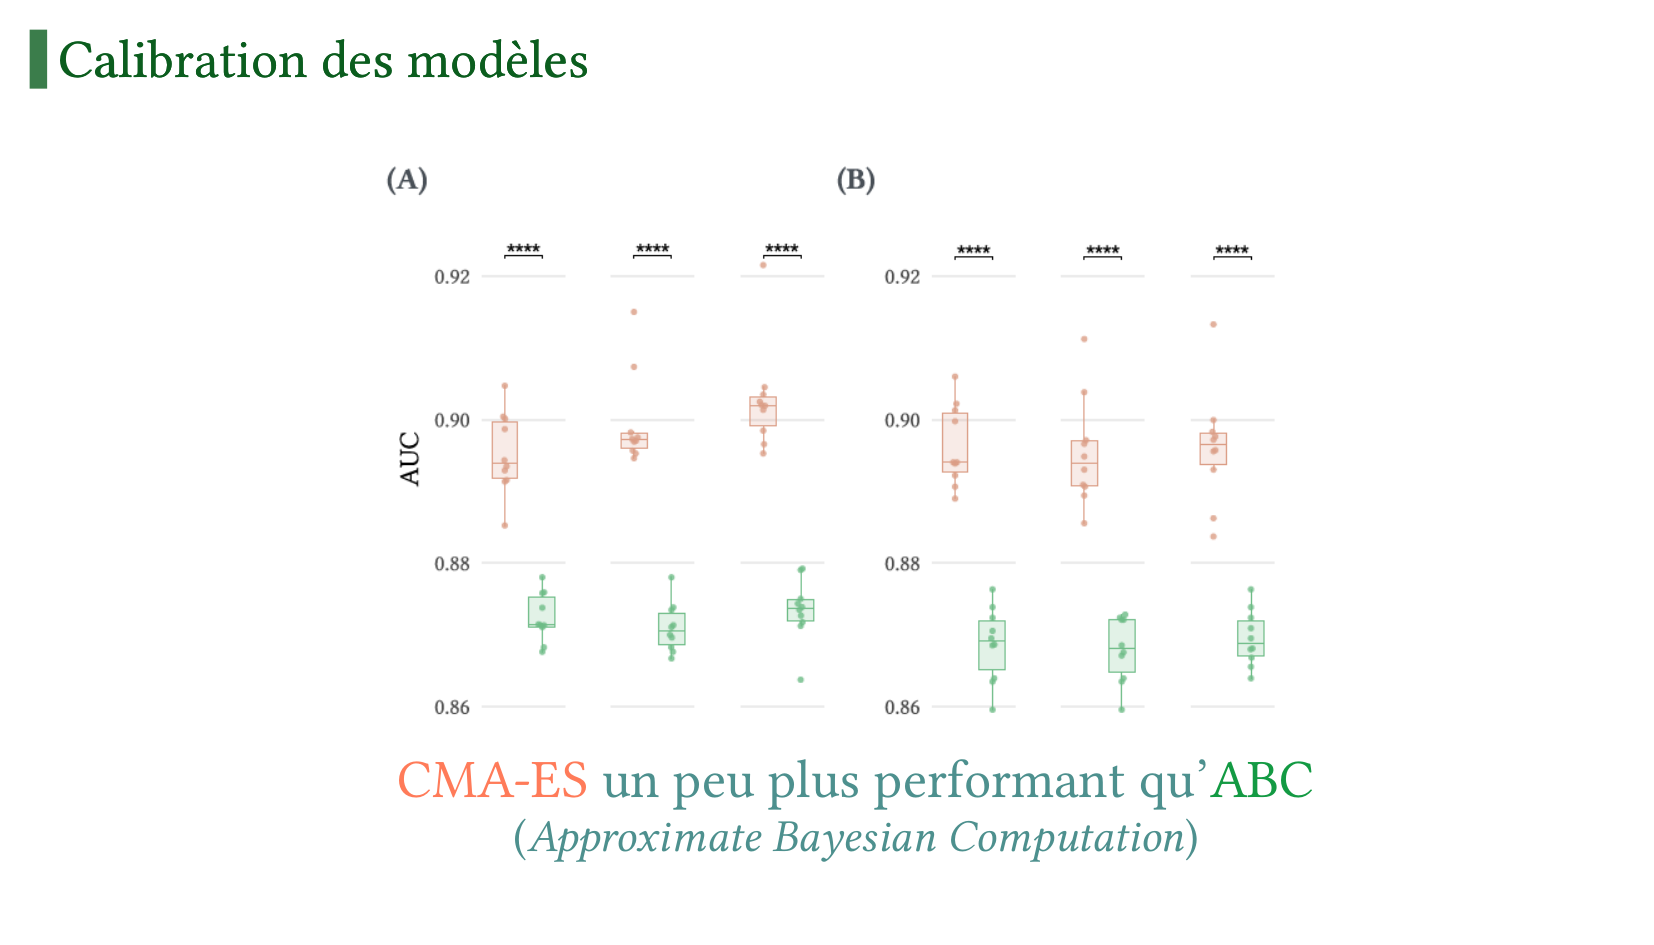

# Calibration des modèles
Calibration des modèles
CMA-ES un peu plus performant qu’ABC
(Approximate Bayesian Computation)